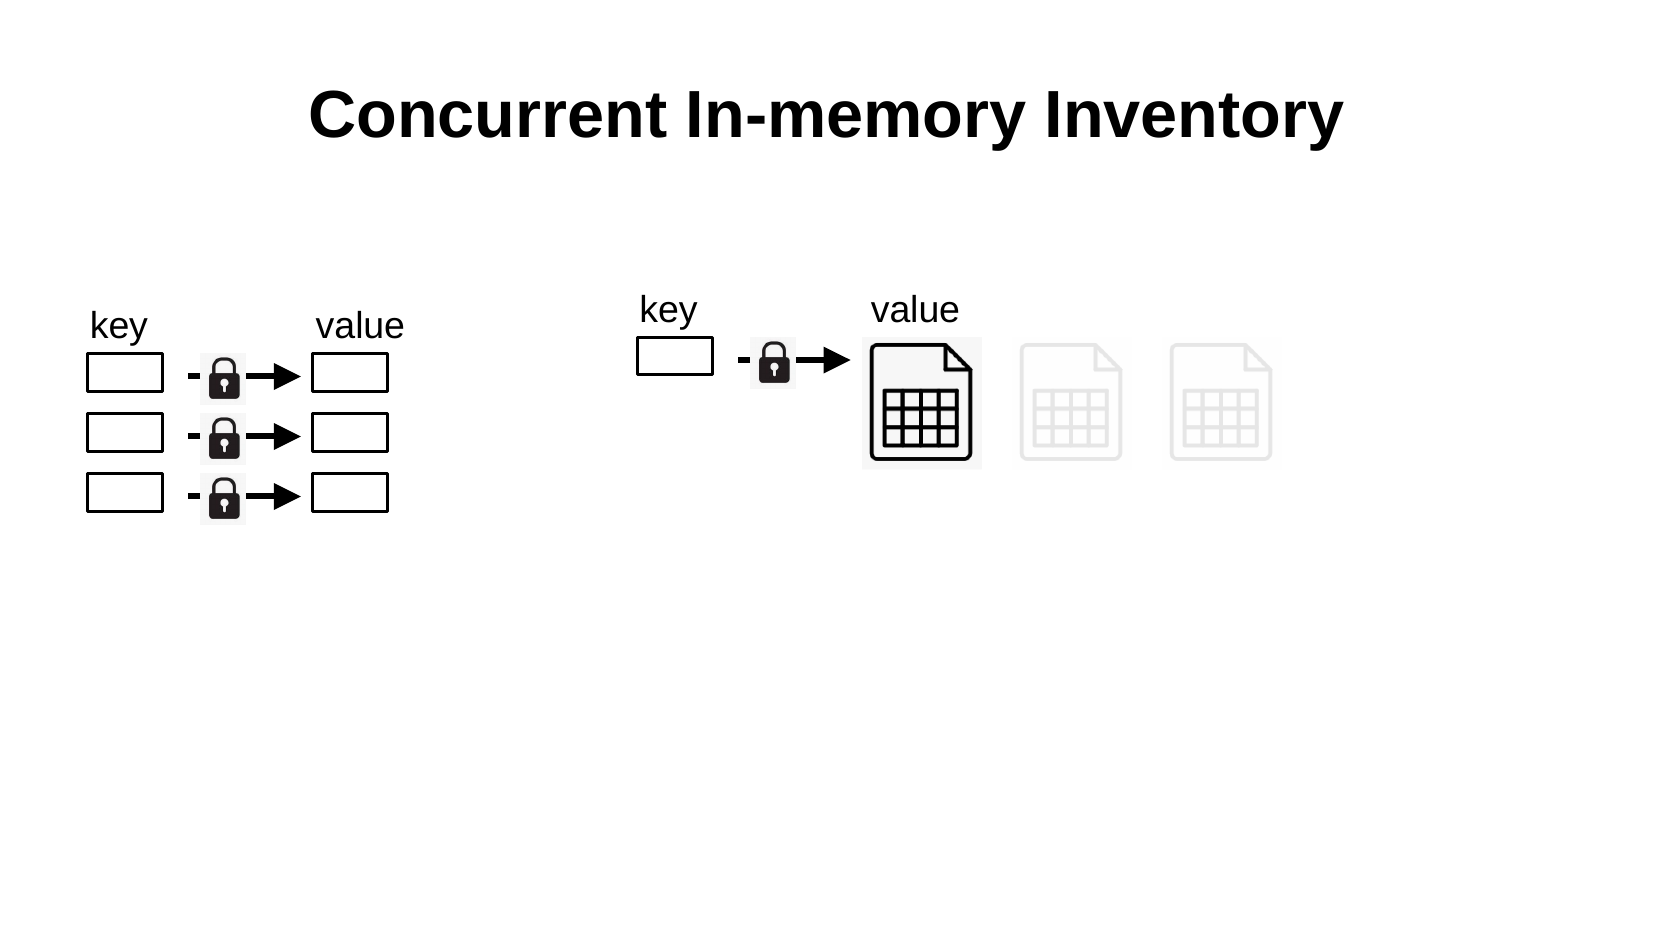

# Concurrent In-memory Inventory
key
value
value
key